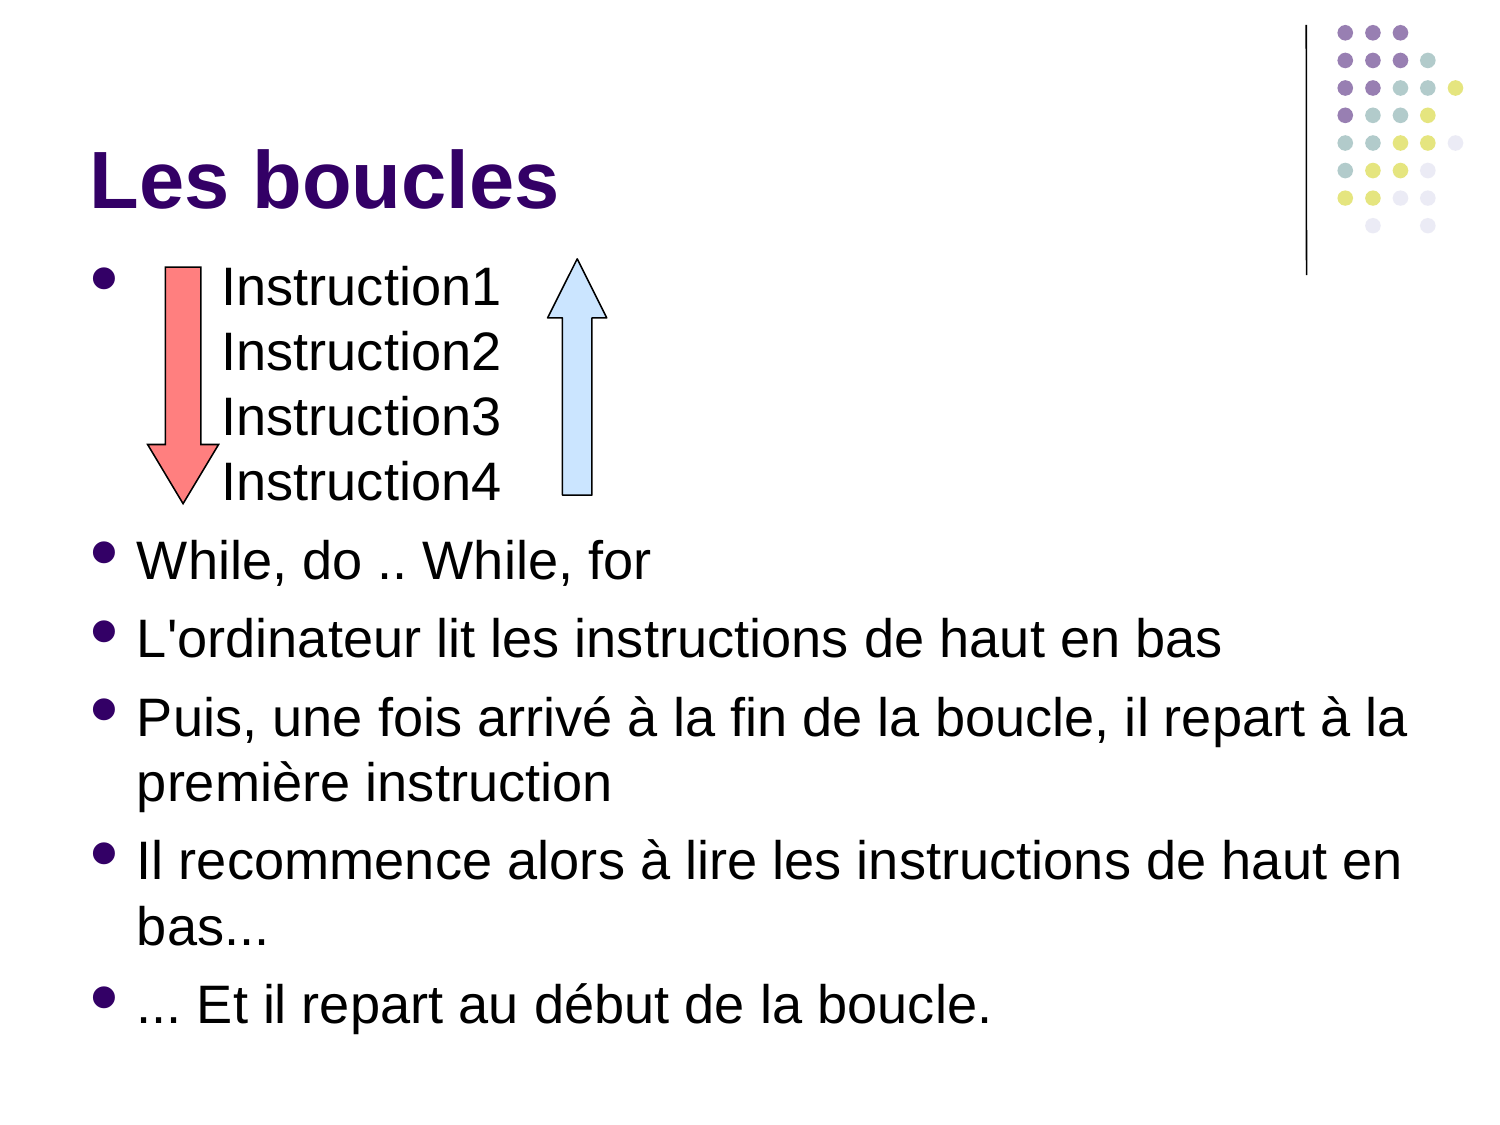

# Les boucles
 	Instruction1
 	Instruction2
 	Instruction3
 	Instruction4
While, do .. While, for
L'ordinateur lit les instructions de haut en bas
Puis, une fois arrivé à la fin de la boucle, il repart à la première instruction
Il recommence alors à lire les instructions de haut en bas...
... Et il repart au début de la boucle.